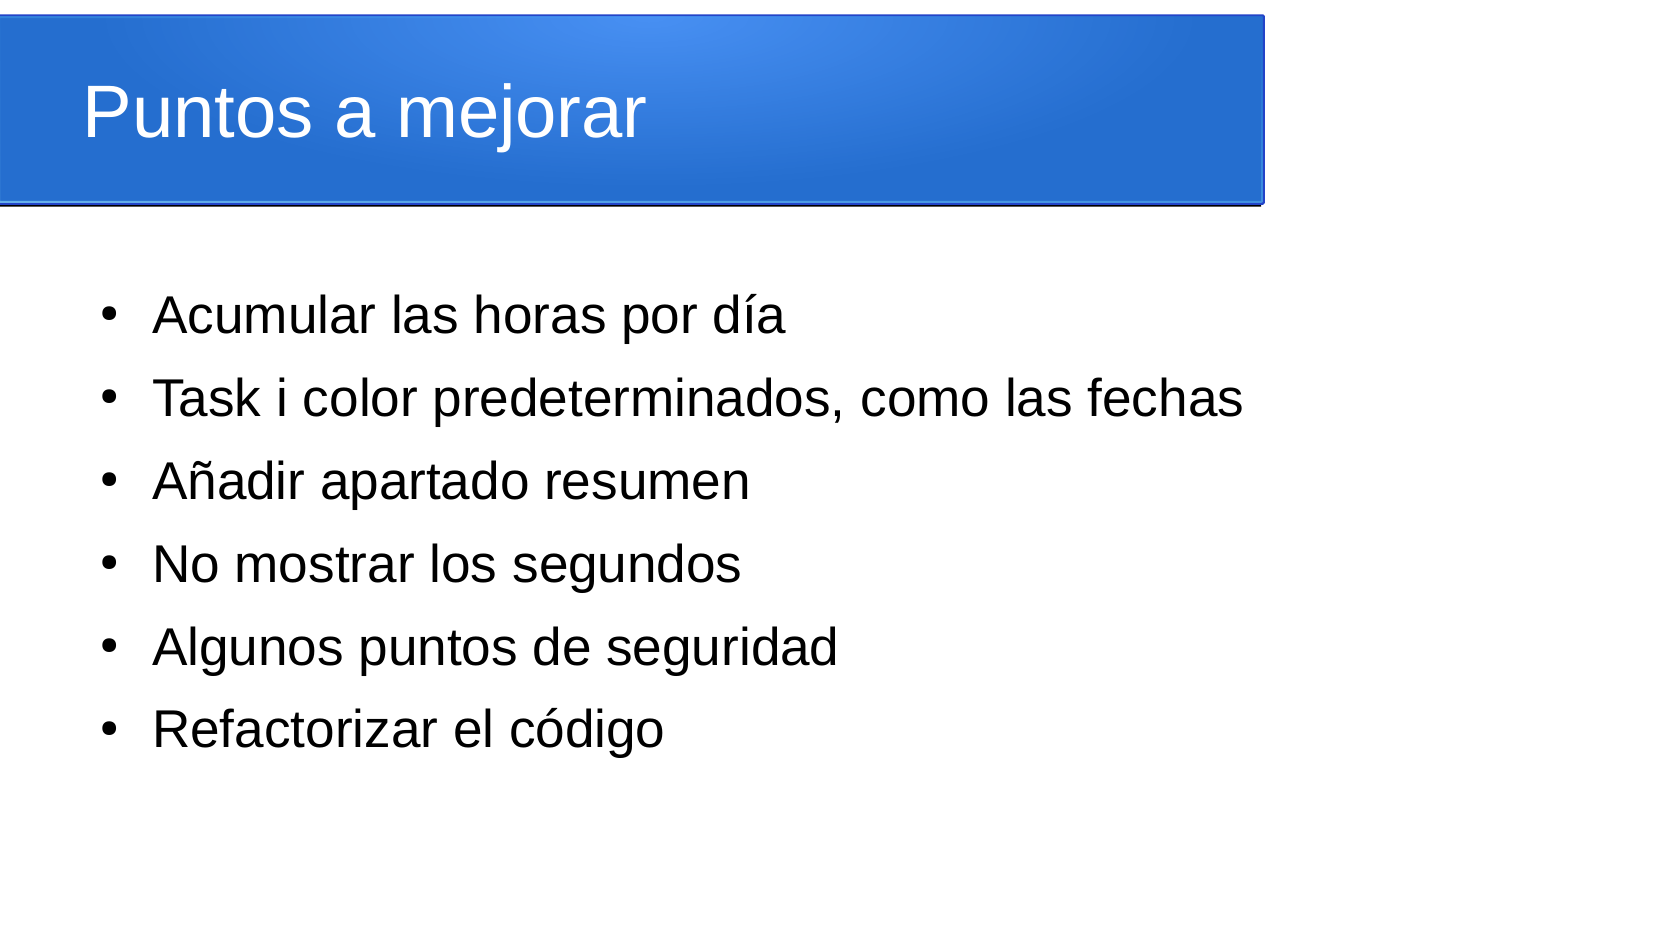

# Puntos a mejorar
Acumular las horas por día
Task i color predeterminados, como las fechas
Añadir apartado resumen
No mostrar los segundos
Algunos puntos de seguridad
Refactorizar el código